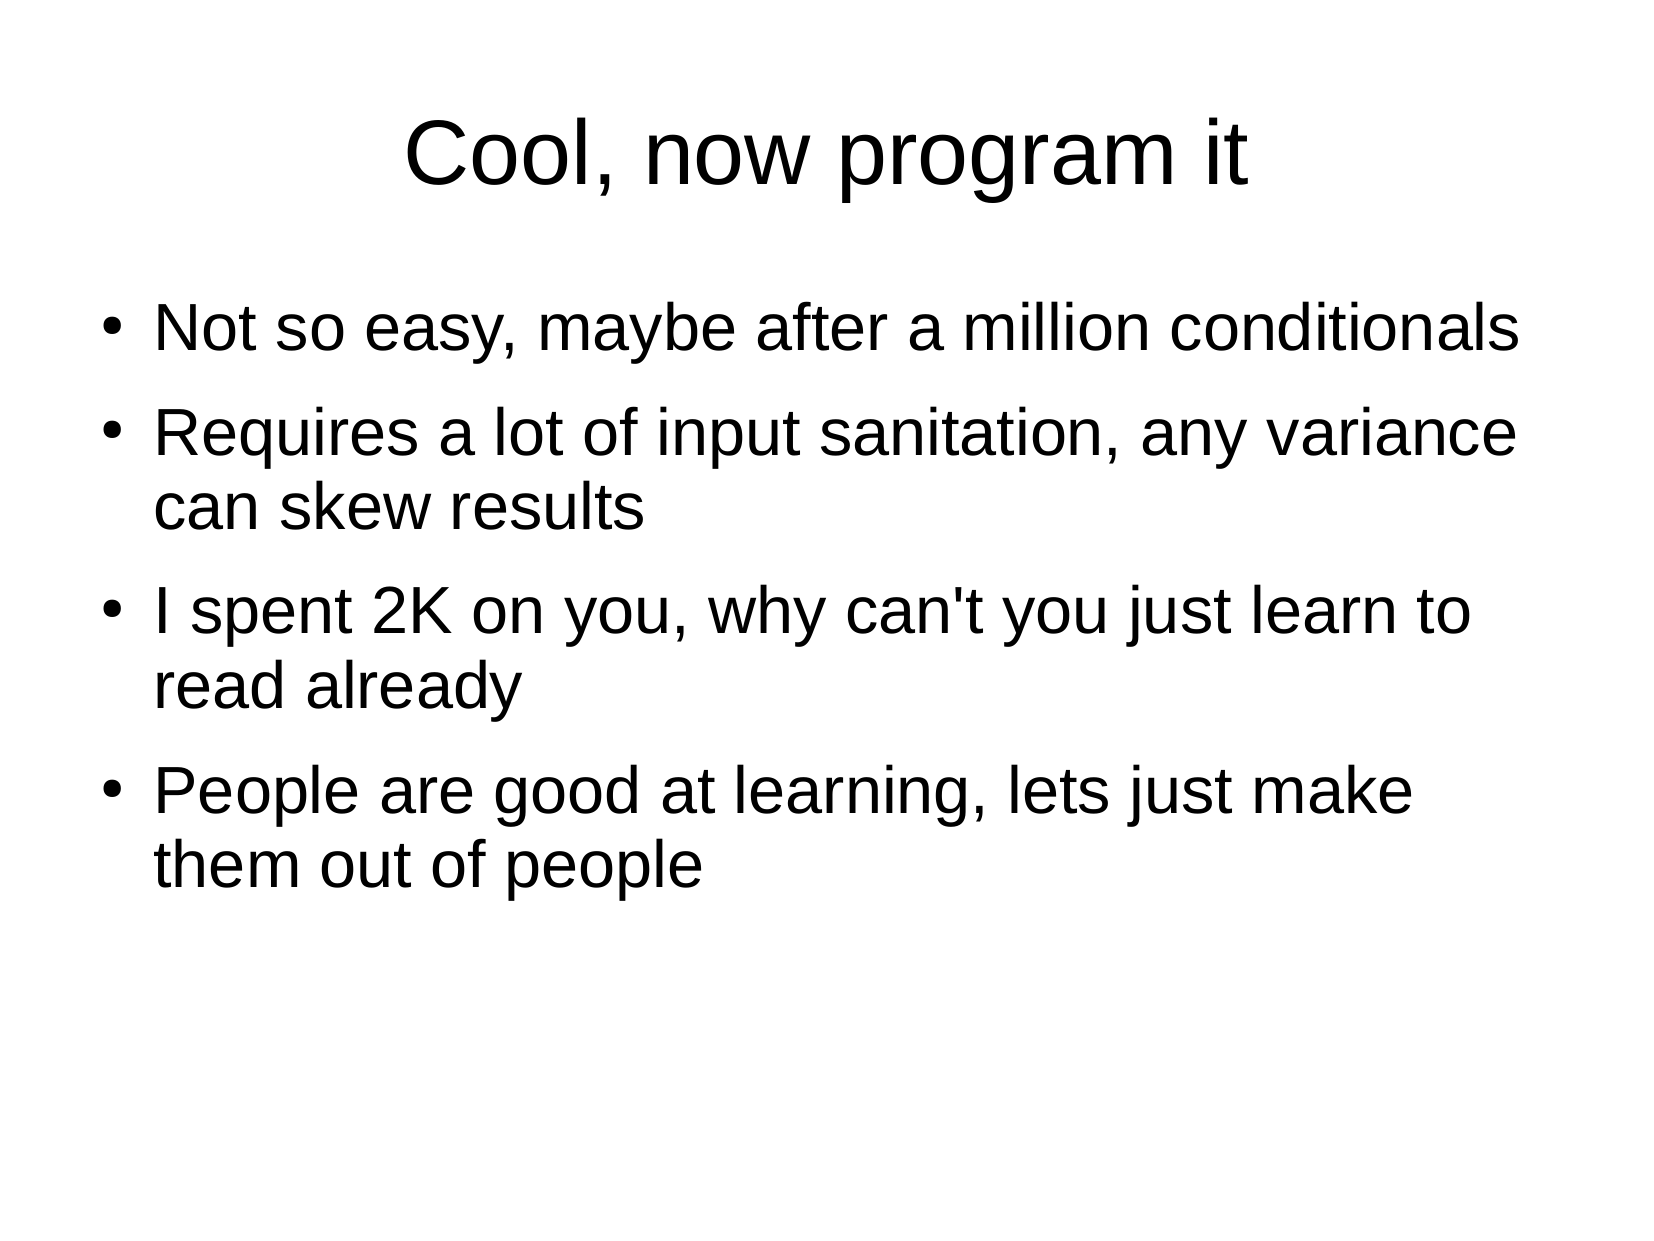

# Cool, now program it
Not so easy, maybe after a million conditionals
Requires a lot of input sanitation, any variance can skew results
I spent 2K on you, why can't you just learn to read already
People are good at learning, lets just make them out of people